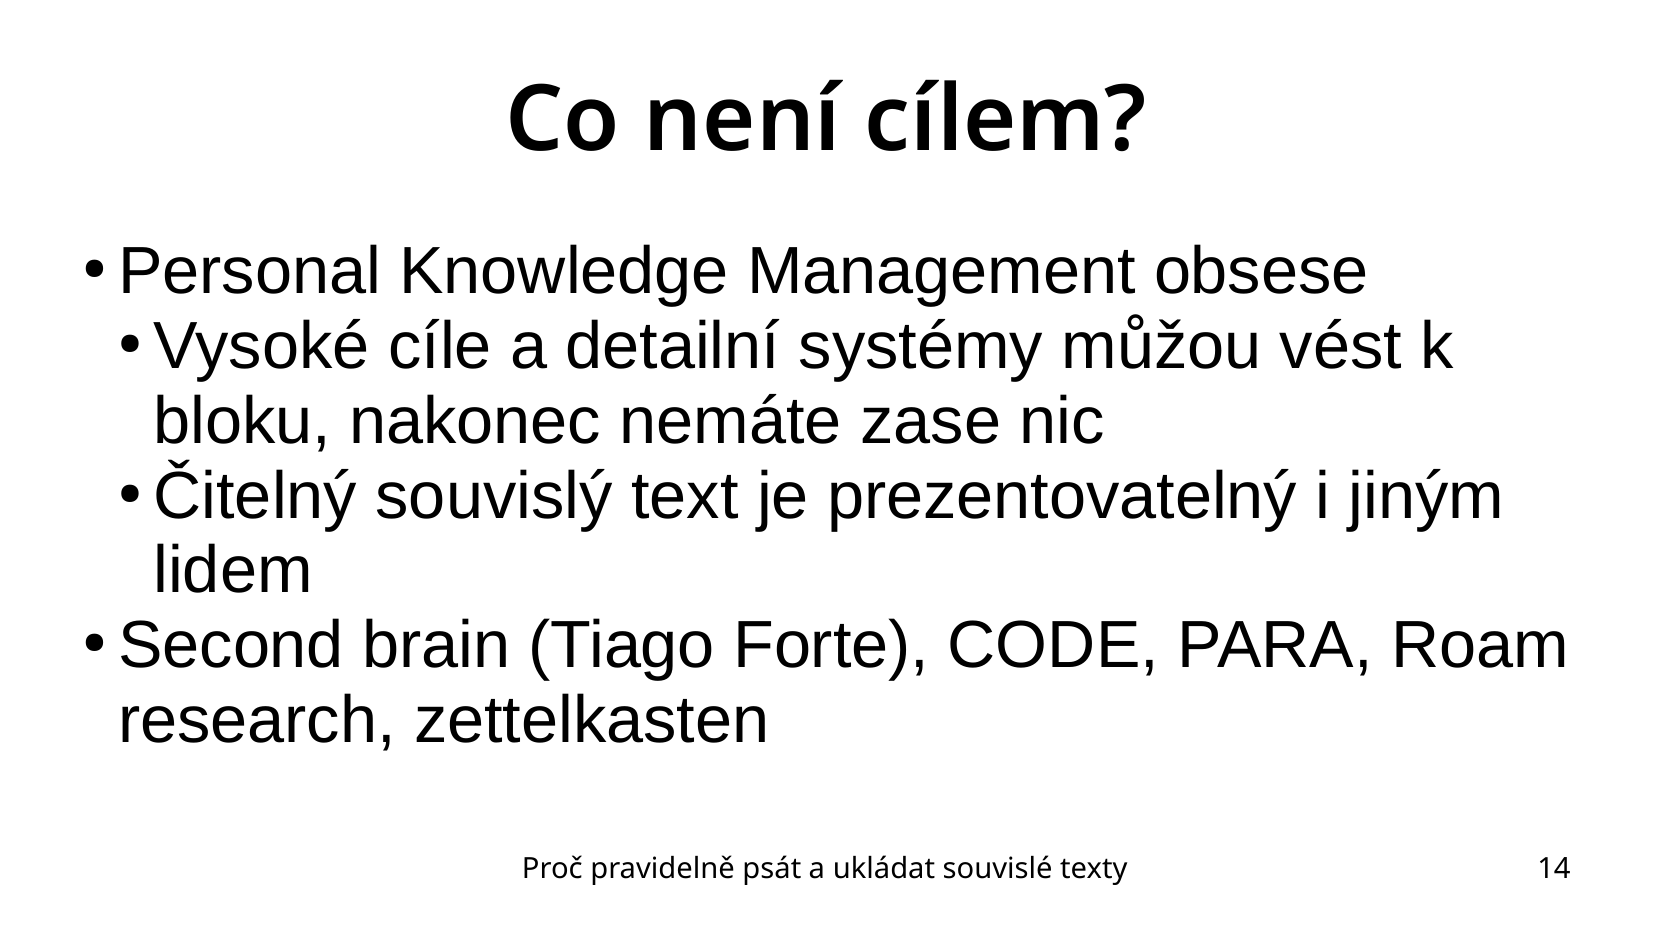

# Co není cílem?
Personal Knowledge Management obsese
Vysoké cíle a detailní systémy můžou vést k bloku, nakonec nemáte zase nic
Čitelný souvislý text je prezentovatelný i jiným lidem
Second brain (Tiago Forte), CODE, PARA, Roam research, zettelkasten
Proč pravidelně psát a ukládat souvislé texty
14